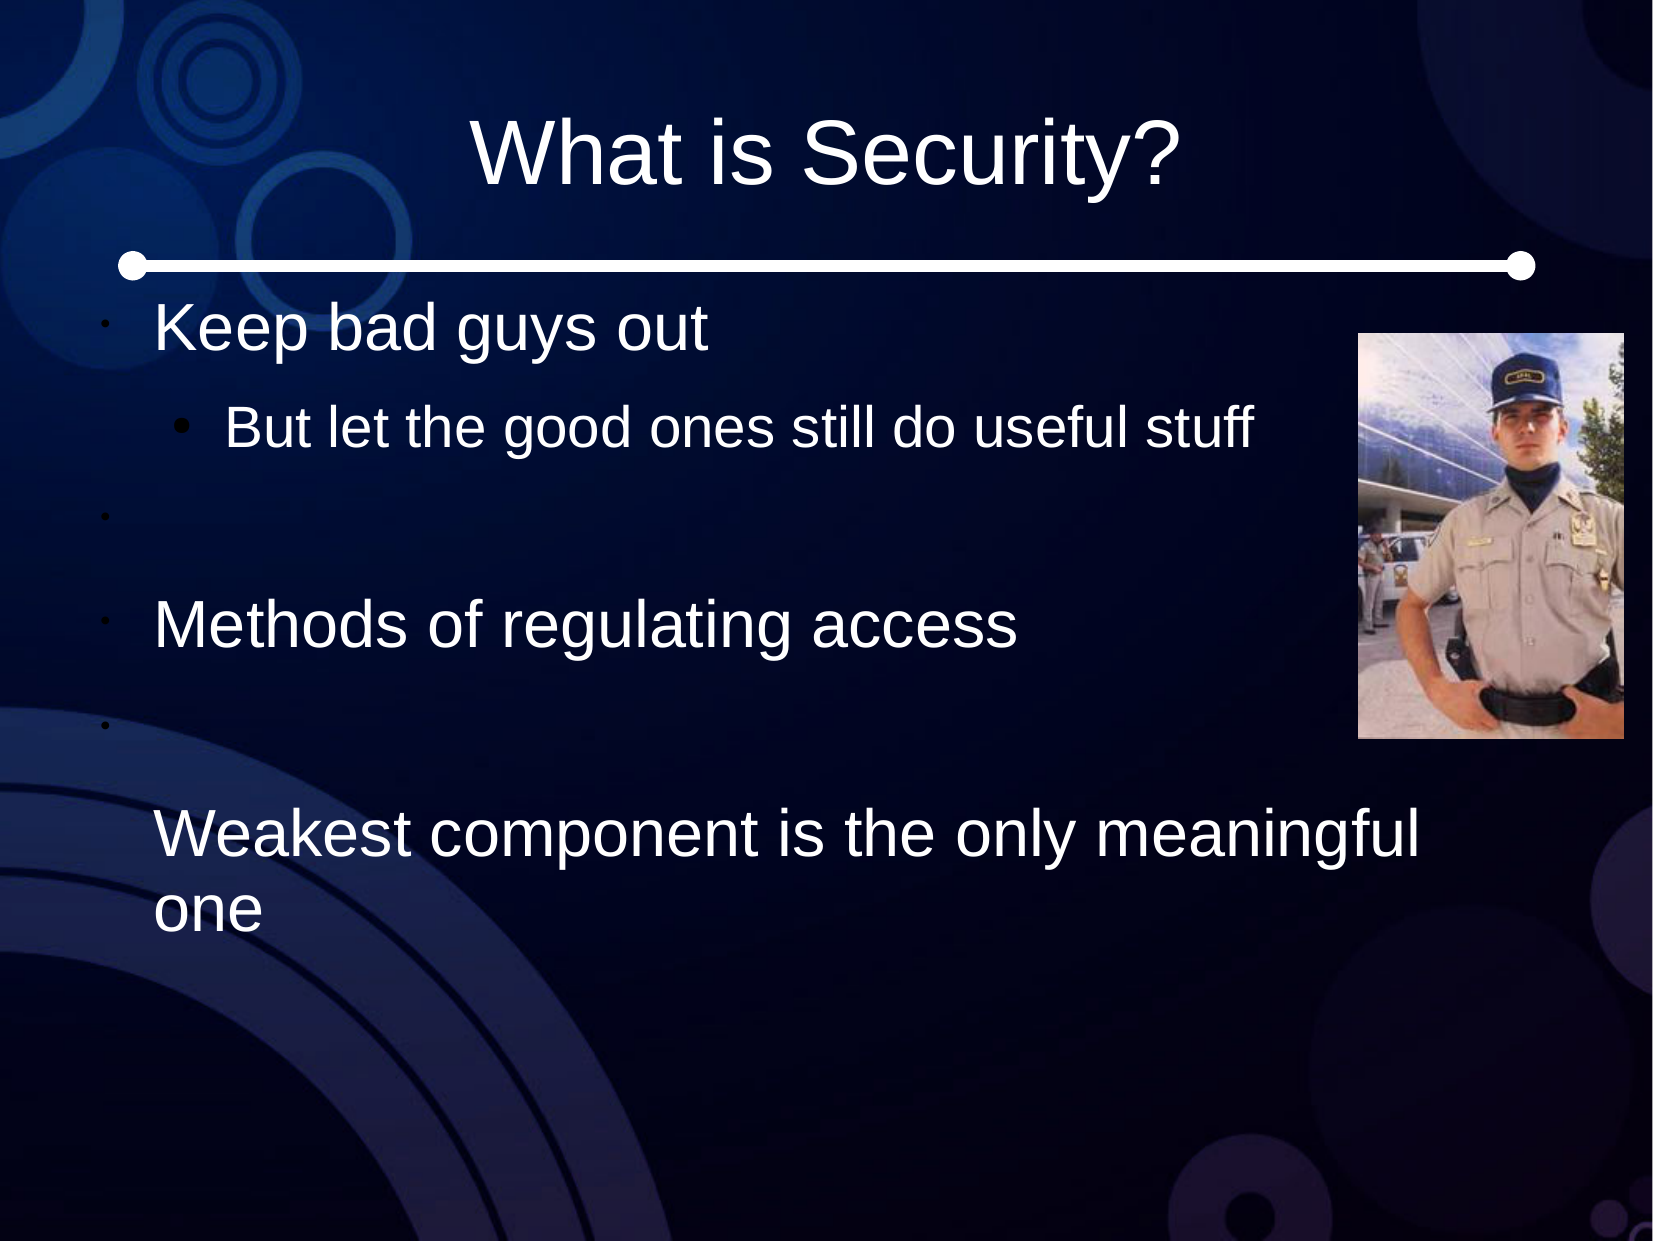

# What is Security?
Keep bad guys out
But let the good ones still do useful stuff
Methods of regulating access
Weakest component is the only meaningful one